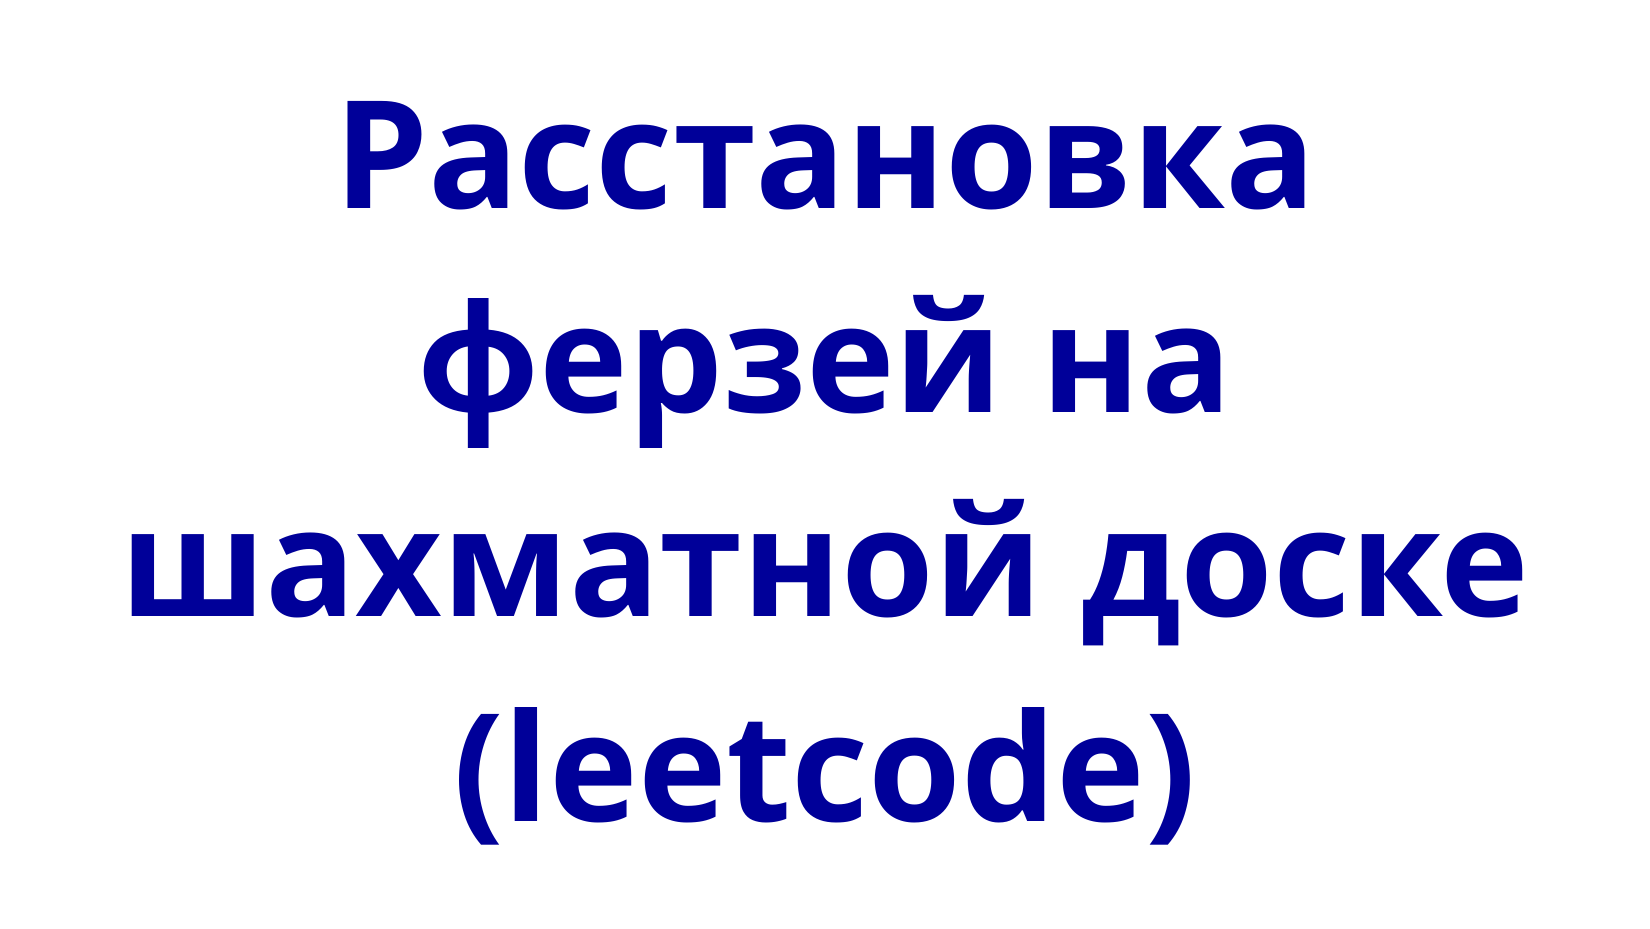

# Расстановка ферзей на шахматной доске
(leetcode)